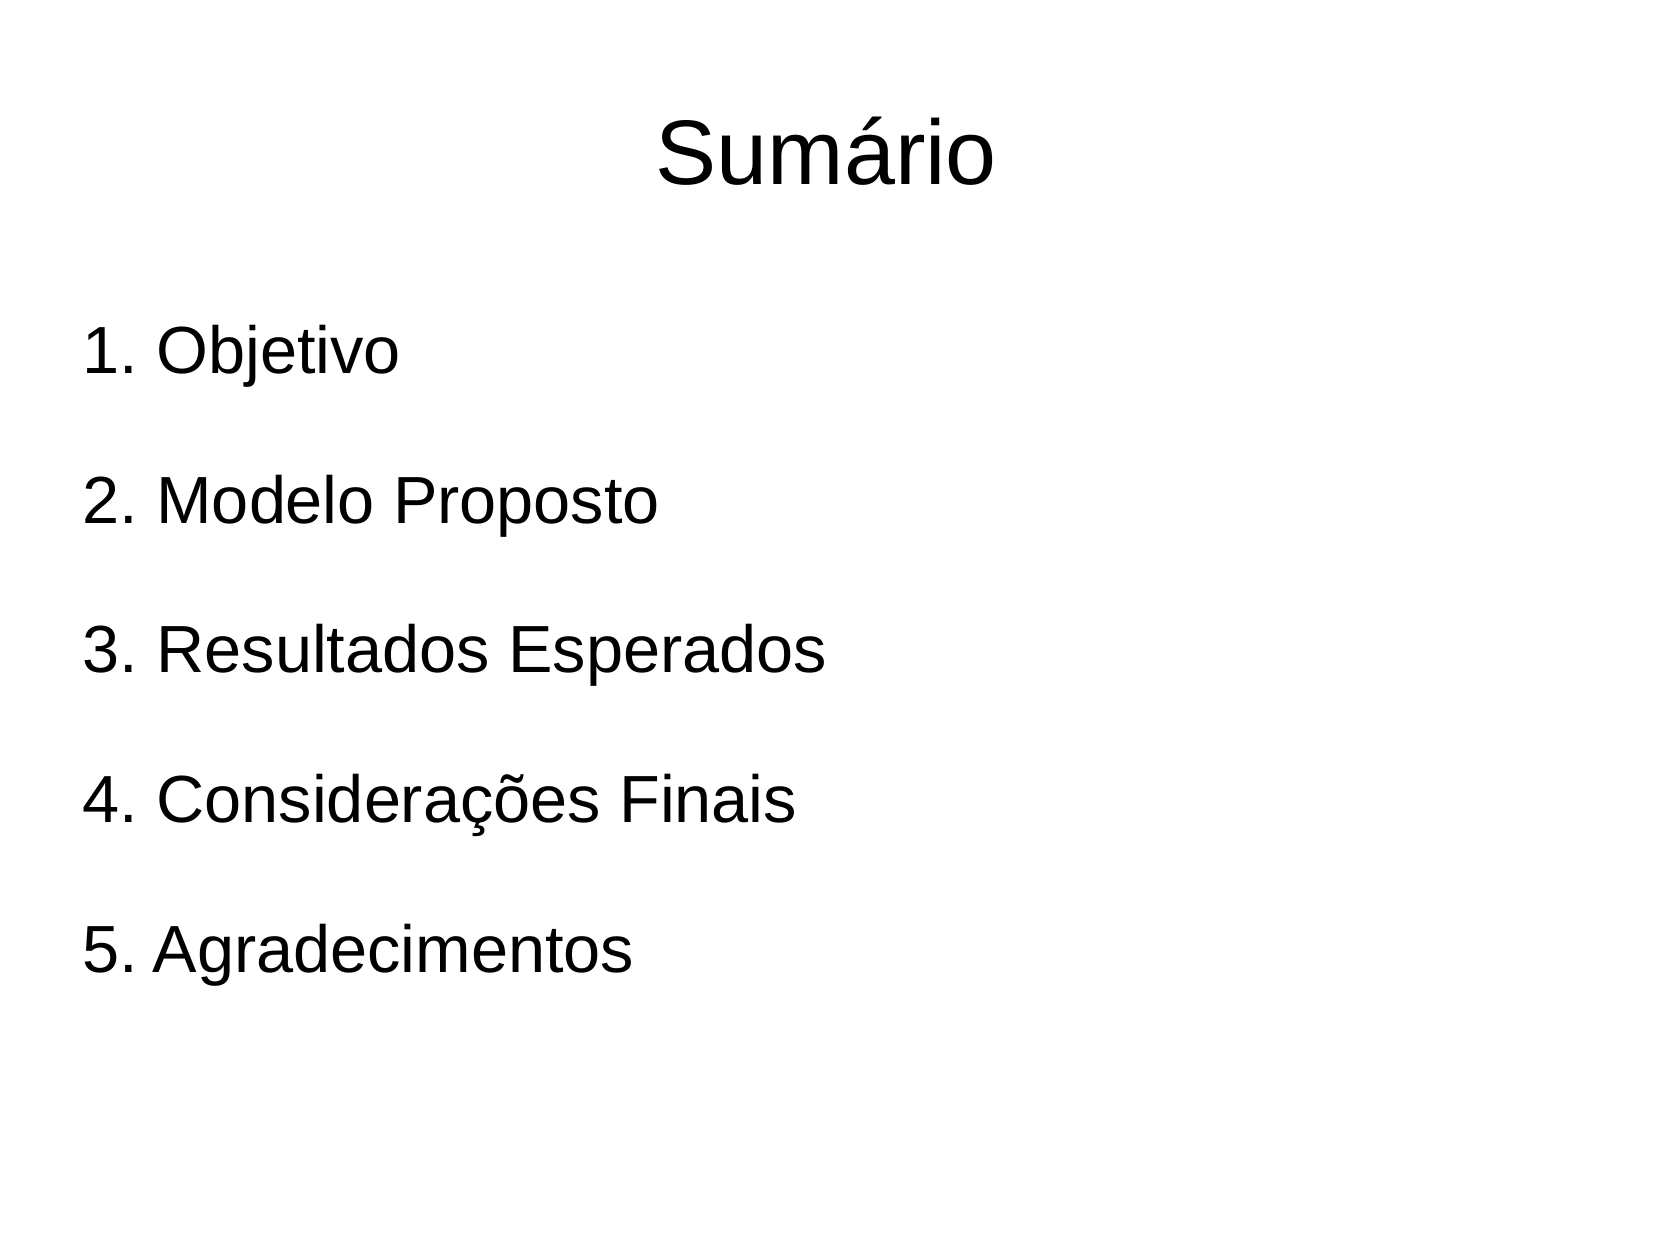

# Sumário
1. Objetivo
2. Modelo Proposto
3. Resultados Esperados
4. Considerações Finais
5. Agradecimentos